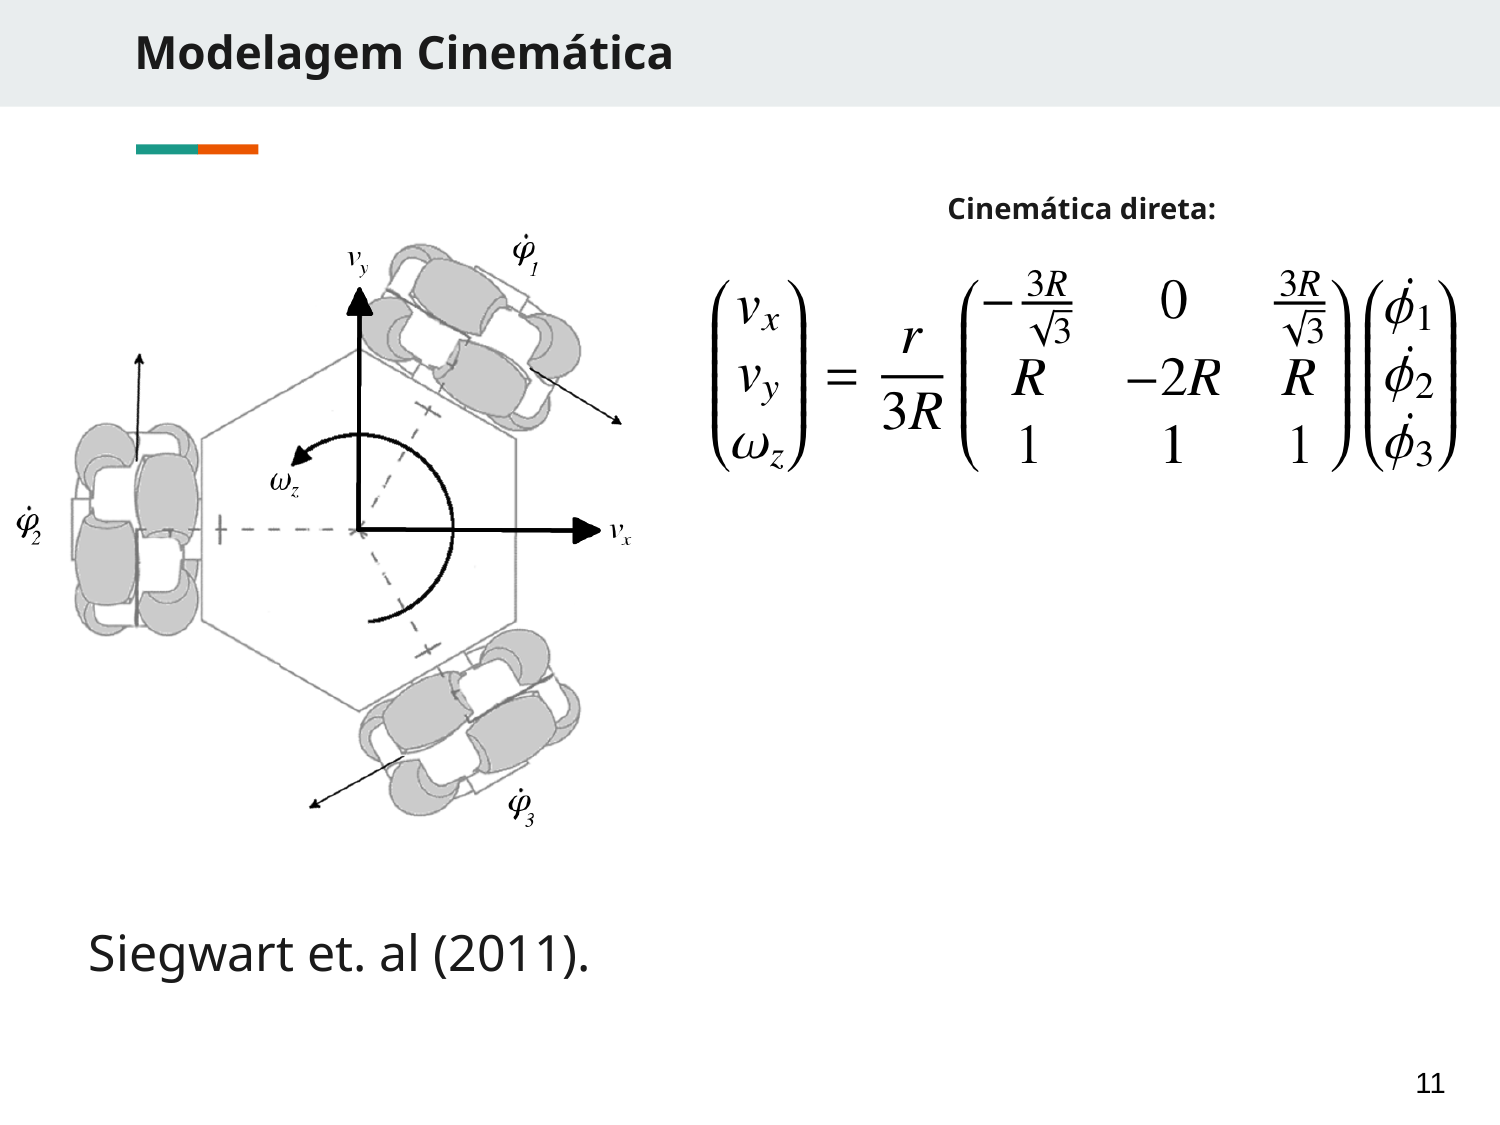

# Modelagem Cinemática
Cinemática direta:
Siegwart et. al (2011).
11